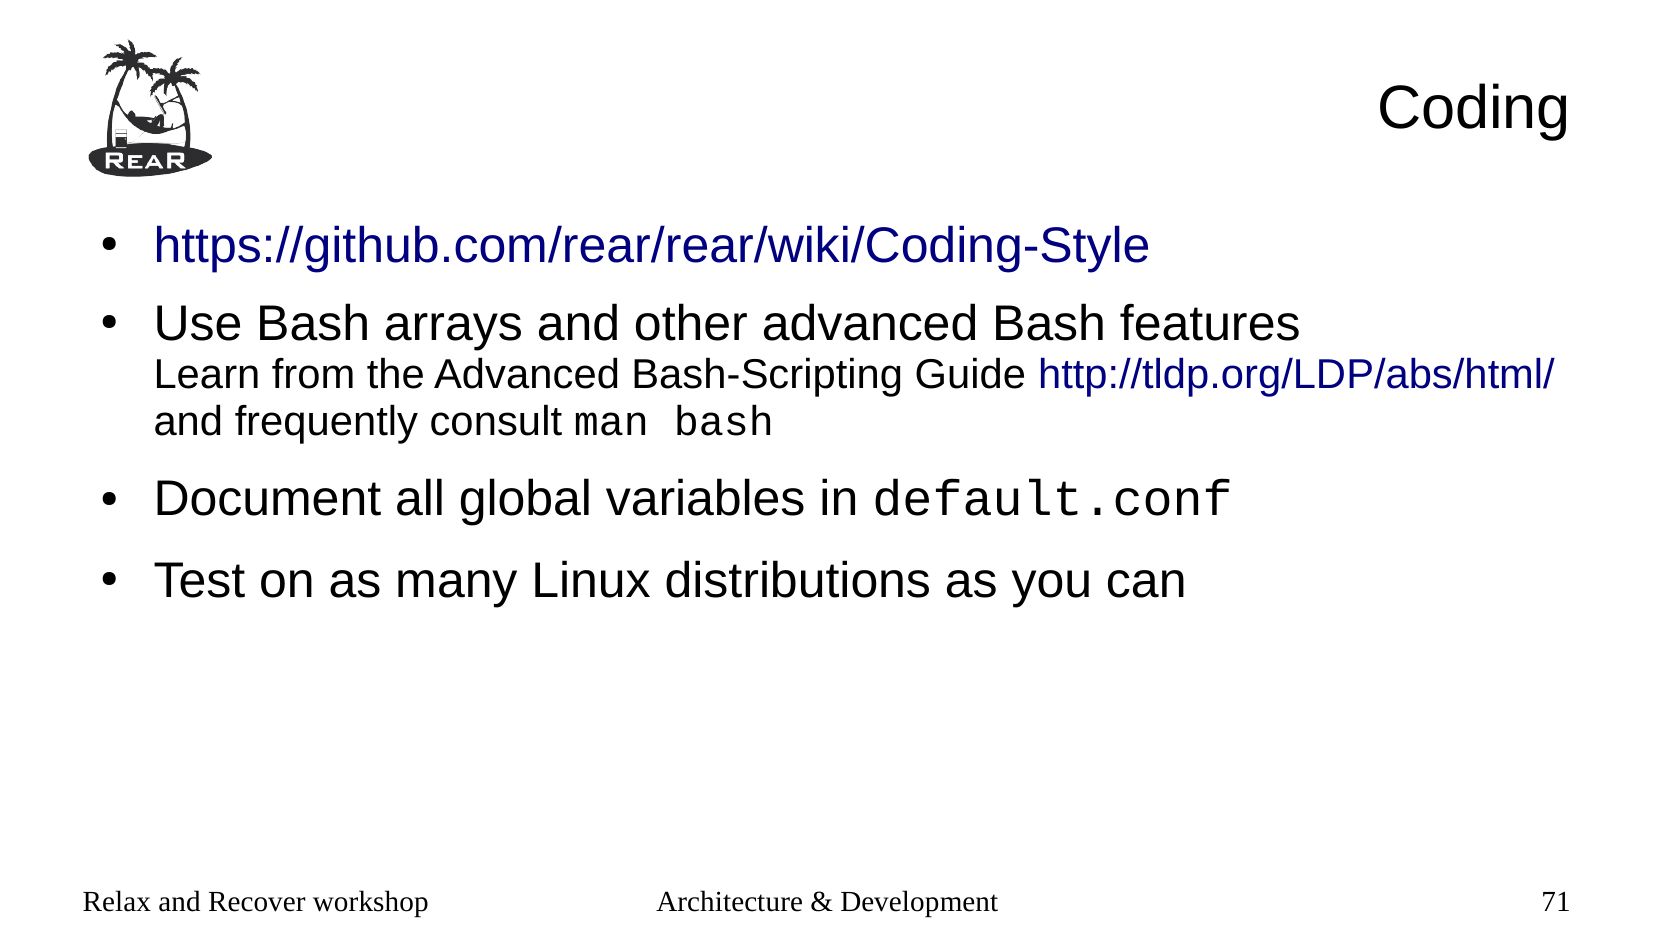

# Coding
https://github.com/rear/rear/wiki/Coding-Style
Use Bash arrays and other advanced Bash features
Learn from the Advanced Bash-Scripting Guide http://tldp.org/LDP/abs/html/ and frequently consult man bash
Document all global variables in default.conf
Test on as many Linux distributions as you can
Relax and Recover workshop
Architecture & Development
71